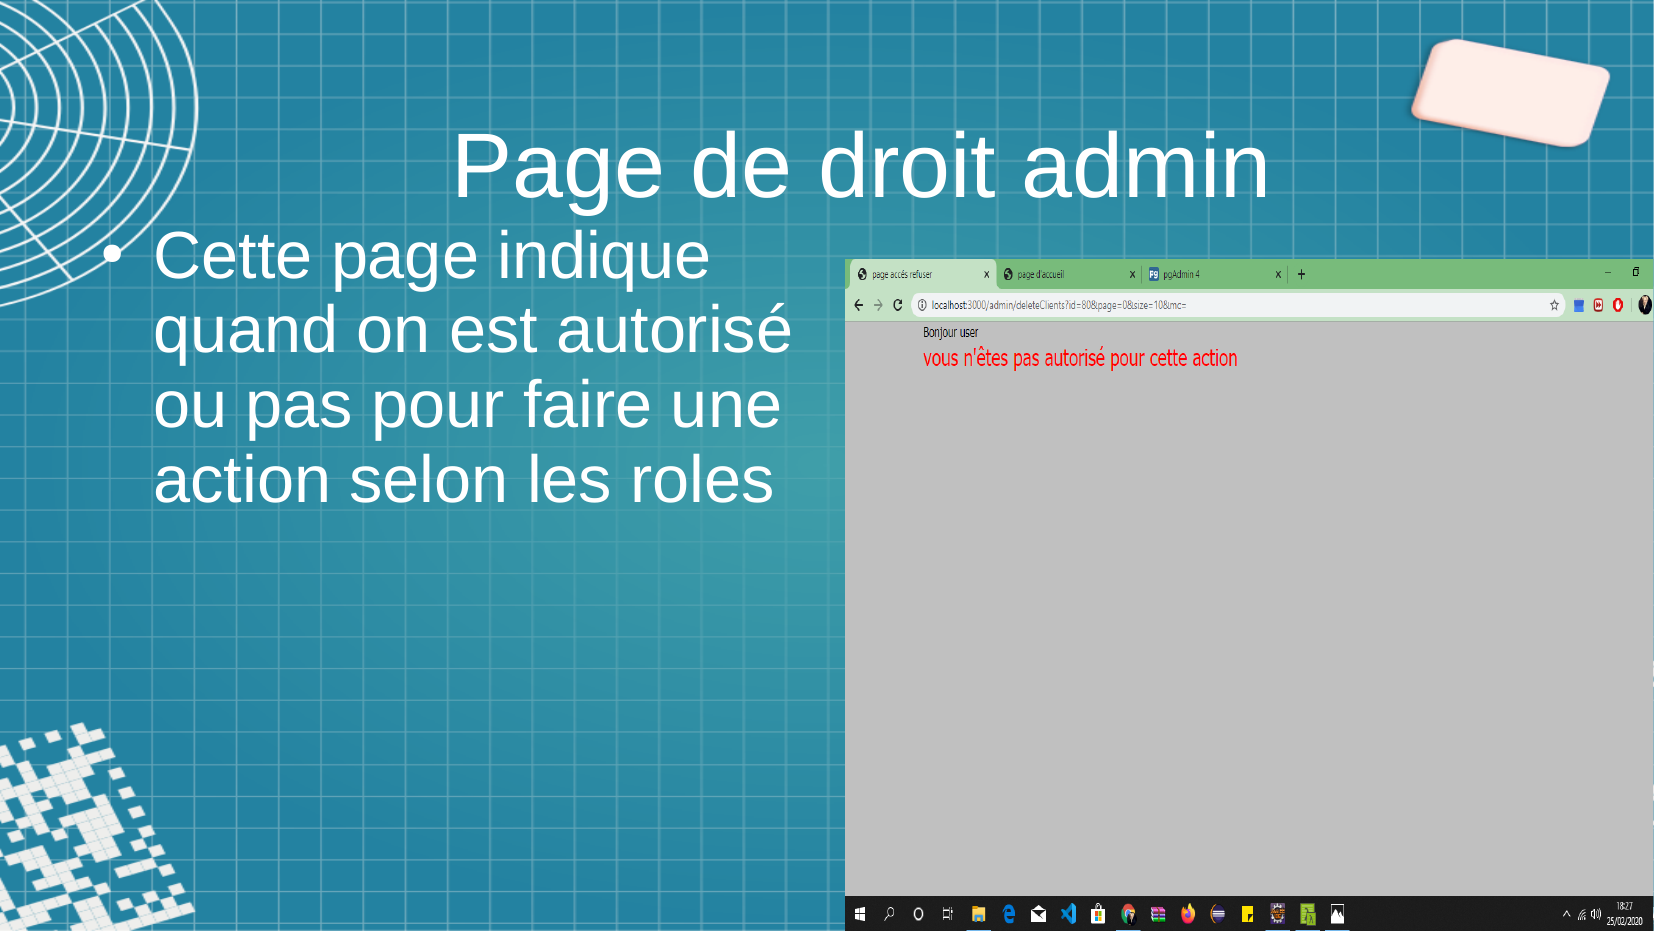

# Page de droit admin
Cette page indique quand on est autorisé ou pas pour faire une action selon les roles